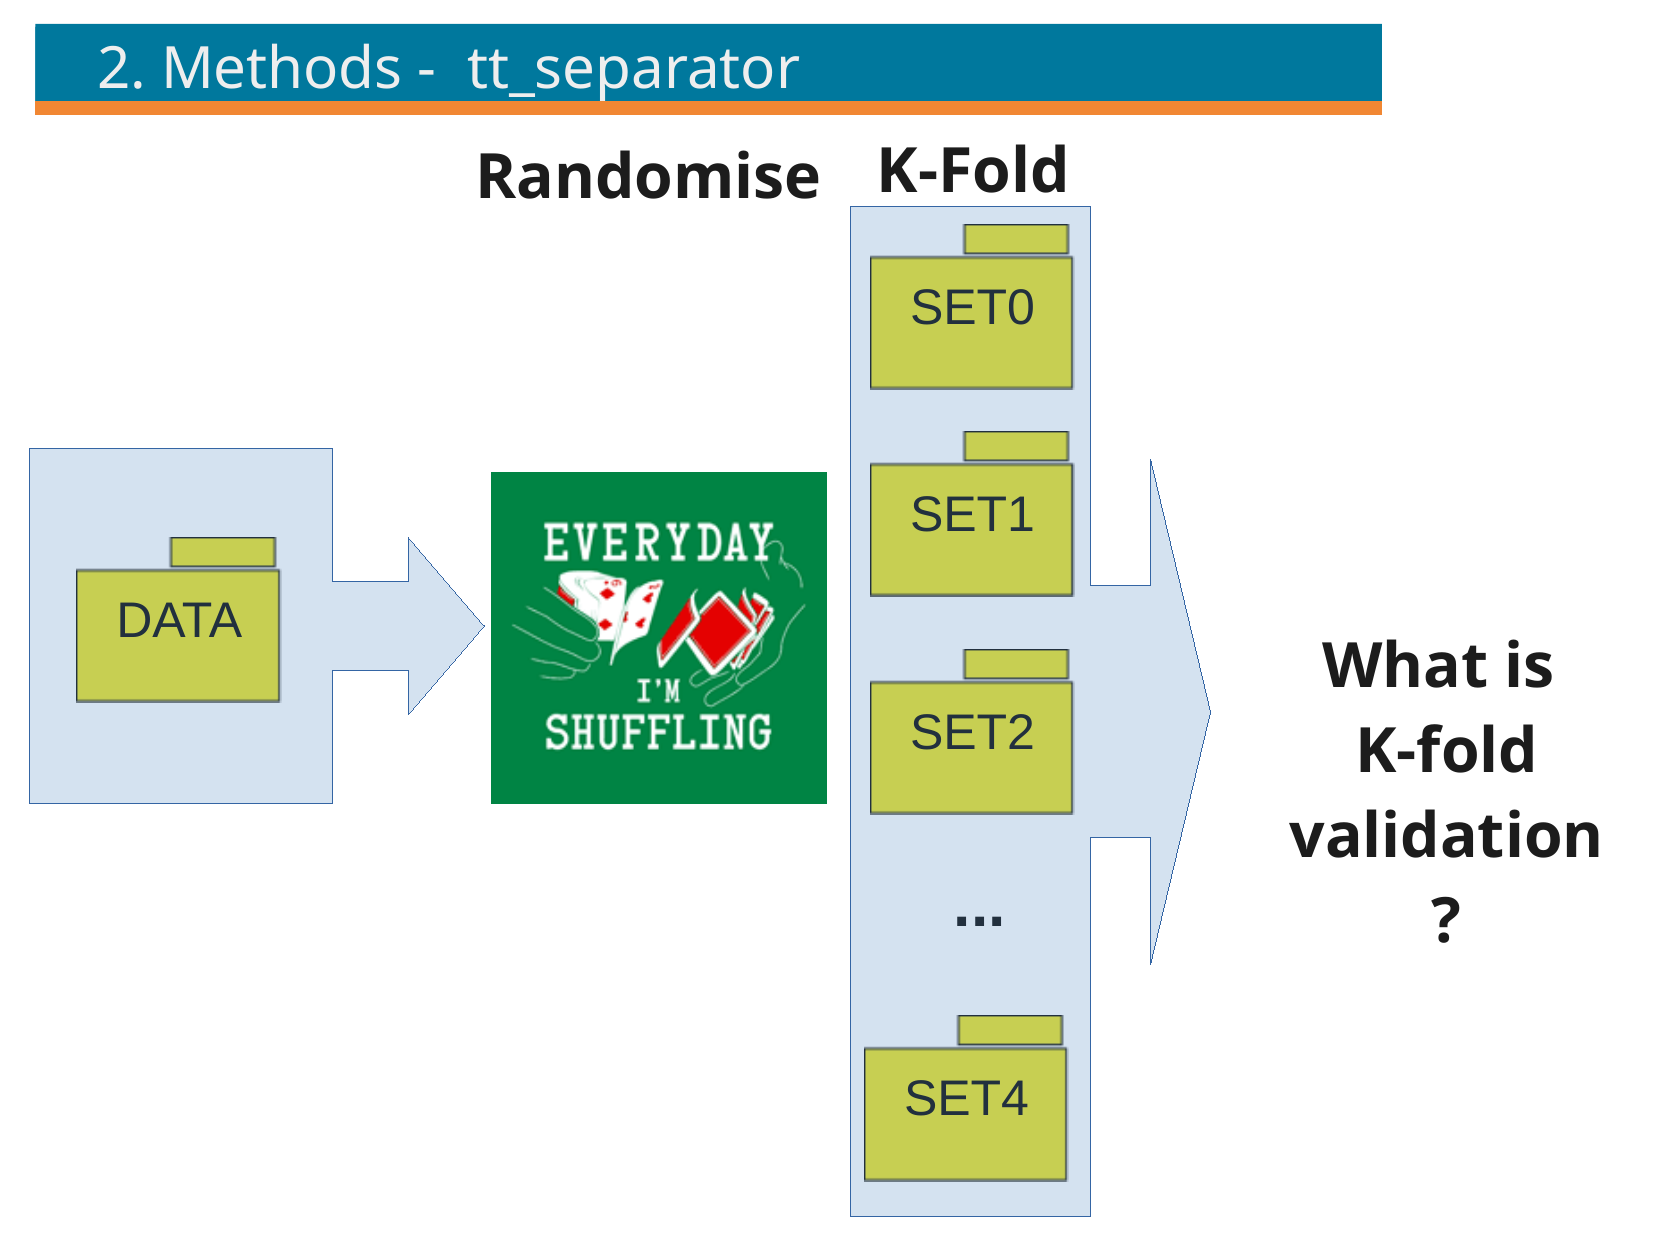

# 2. Methods - tt_separator
K-Fold
Randomise
SET0
SET1
SET1
DATA
What is
K-fold validation?
SET2
...
SET4